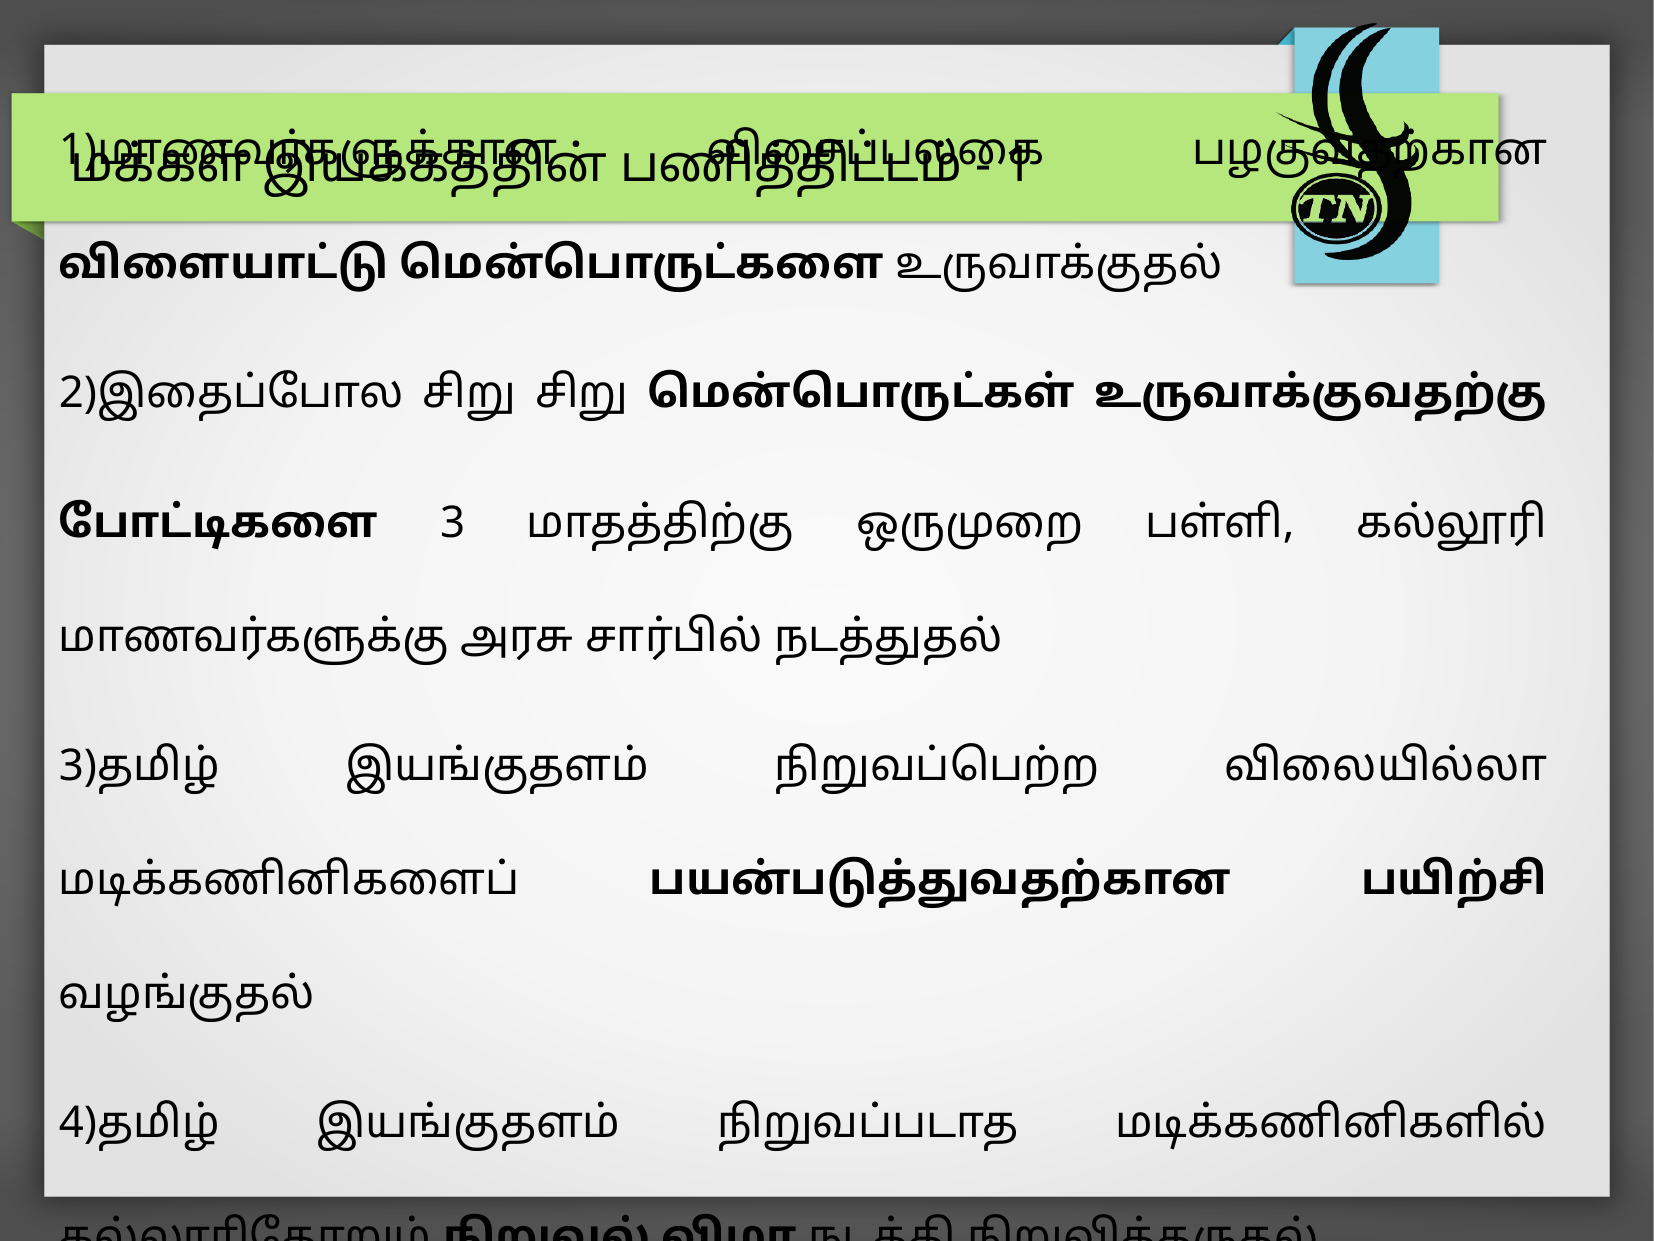

1)மாணவர்களுக்கான விசைப்பலகை பழகுவதற்கான விளையாட்டு மென்பொருட்களை உருவாக்குதல்
2)இதைப்போல சிறு சிறு மென்பொருட்கள் உருவாக்குவதற்கு போட்டிகளை 3 மாதத்திற்கு ஒருமுறை பள்ளி, கல்லூரி மாணவர்களுக்கு அரசு சார்பில் நடத்துதல்
3)தமிழ் இயங்குதளம் நிறுவப்பெற்ற விலையில்லா மடிக்கணினிகளைப் பயன்படுத்துவதற்கான பயிற்சி வழங்குதல்
4)தமிழ் இயங்குதளம் நிறுவப்படாத மடிக்கணினிகளில் கல்லூரிதோறும் நிறுவல் விழா நடத்தி நிறுவித்தருதல்
# மக்கள் இயக்கத்தின் பணித்திட்டம் - 1